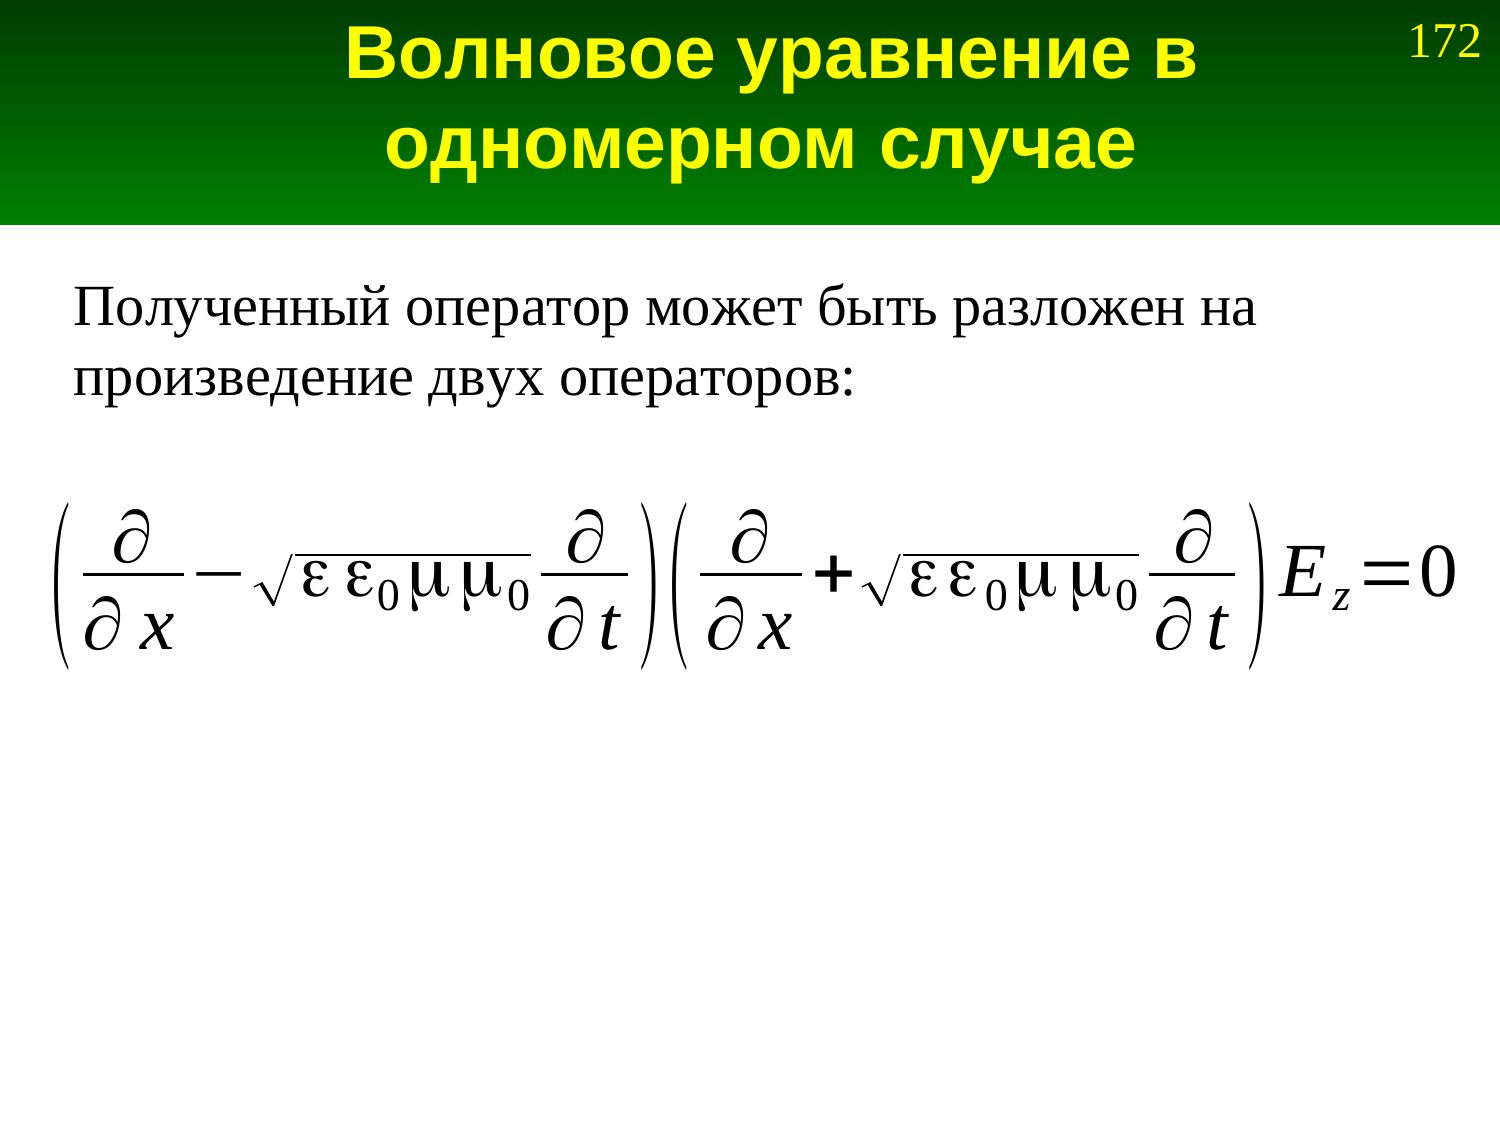

# Волновое уравнение в одномерном случае
Полученный оператор может быть разложен на произведение двух операторов: